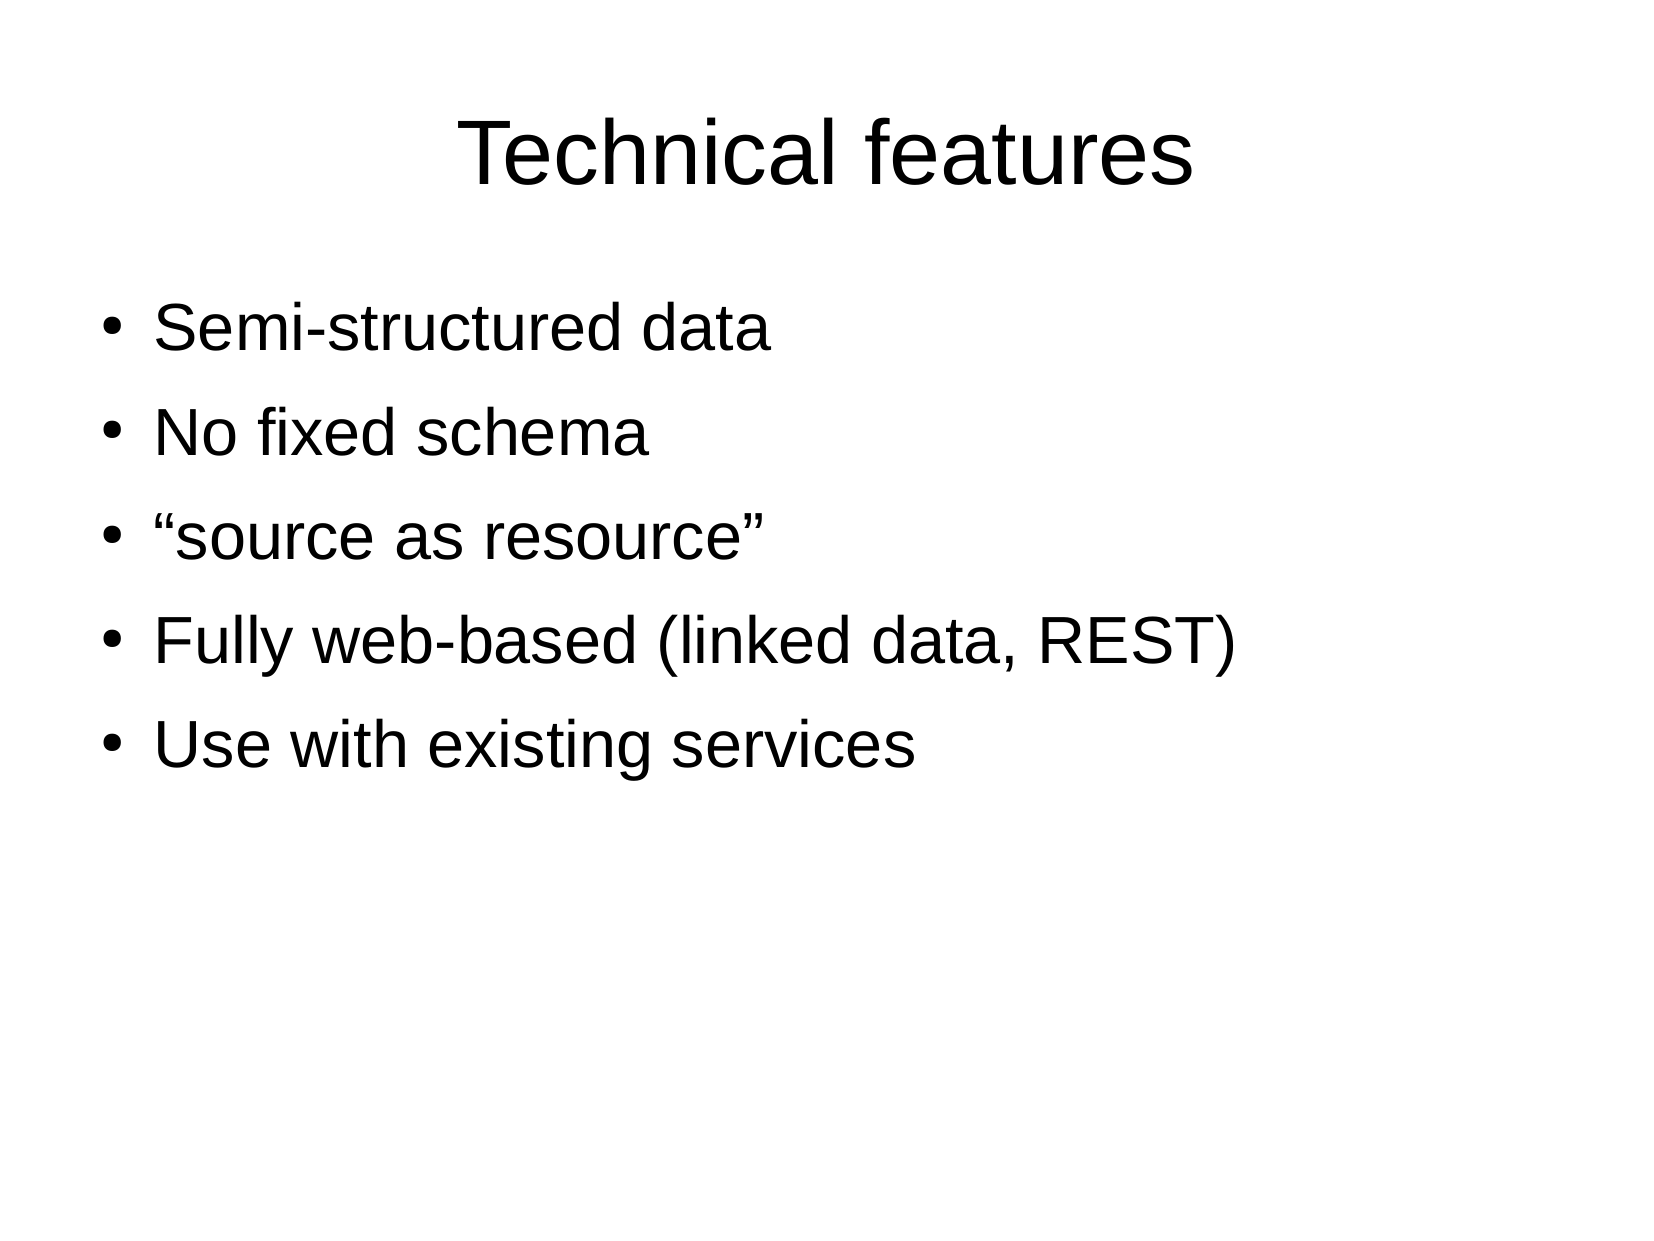

# Technical features
Semi-structured data
No fixed schema
“source as resource”
Fully web-based (linked data, REST)
Use with existing services